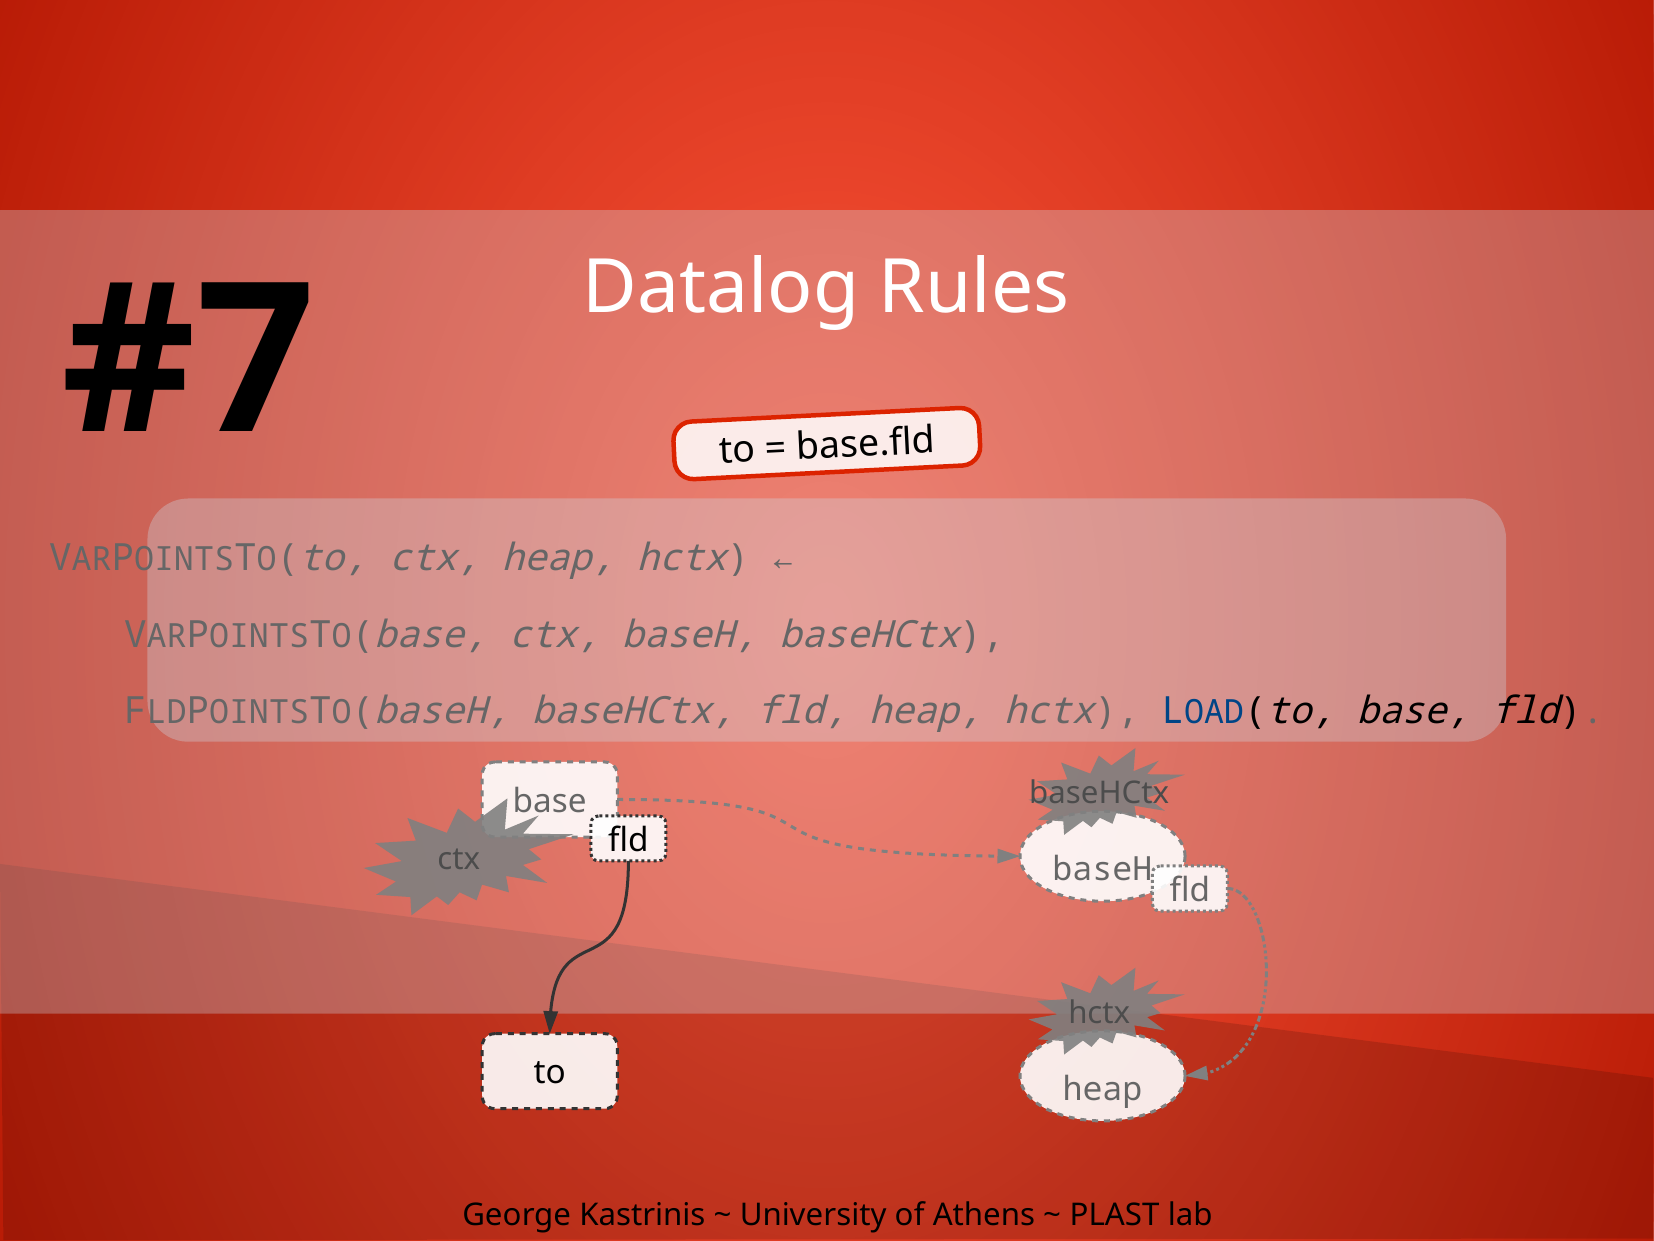

#7
Datalog Rules
to = base.fld
VARPOINTSTO(to, ctx, heap, hctx) ←
	VARPOINTSTO(base, ctx, baseH, baseHCtx),
	FLDPOINTSTO(baseH, baseHCtx, fld, heap, hctx), LOAD(to, base, fld).
baseHCtx
base
ctx
baseH
fld
fld
hctx
heap
to
George Kastrinis ~ University of Athens ~ PLAST lab